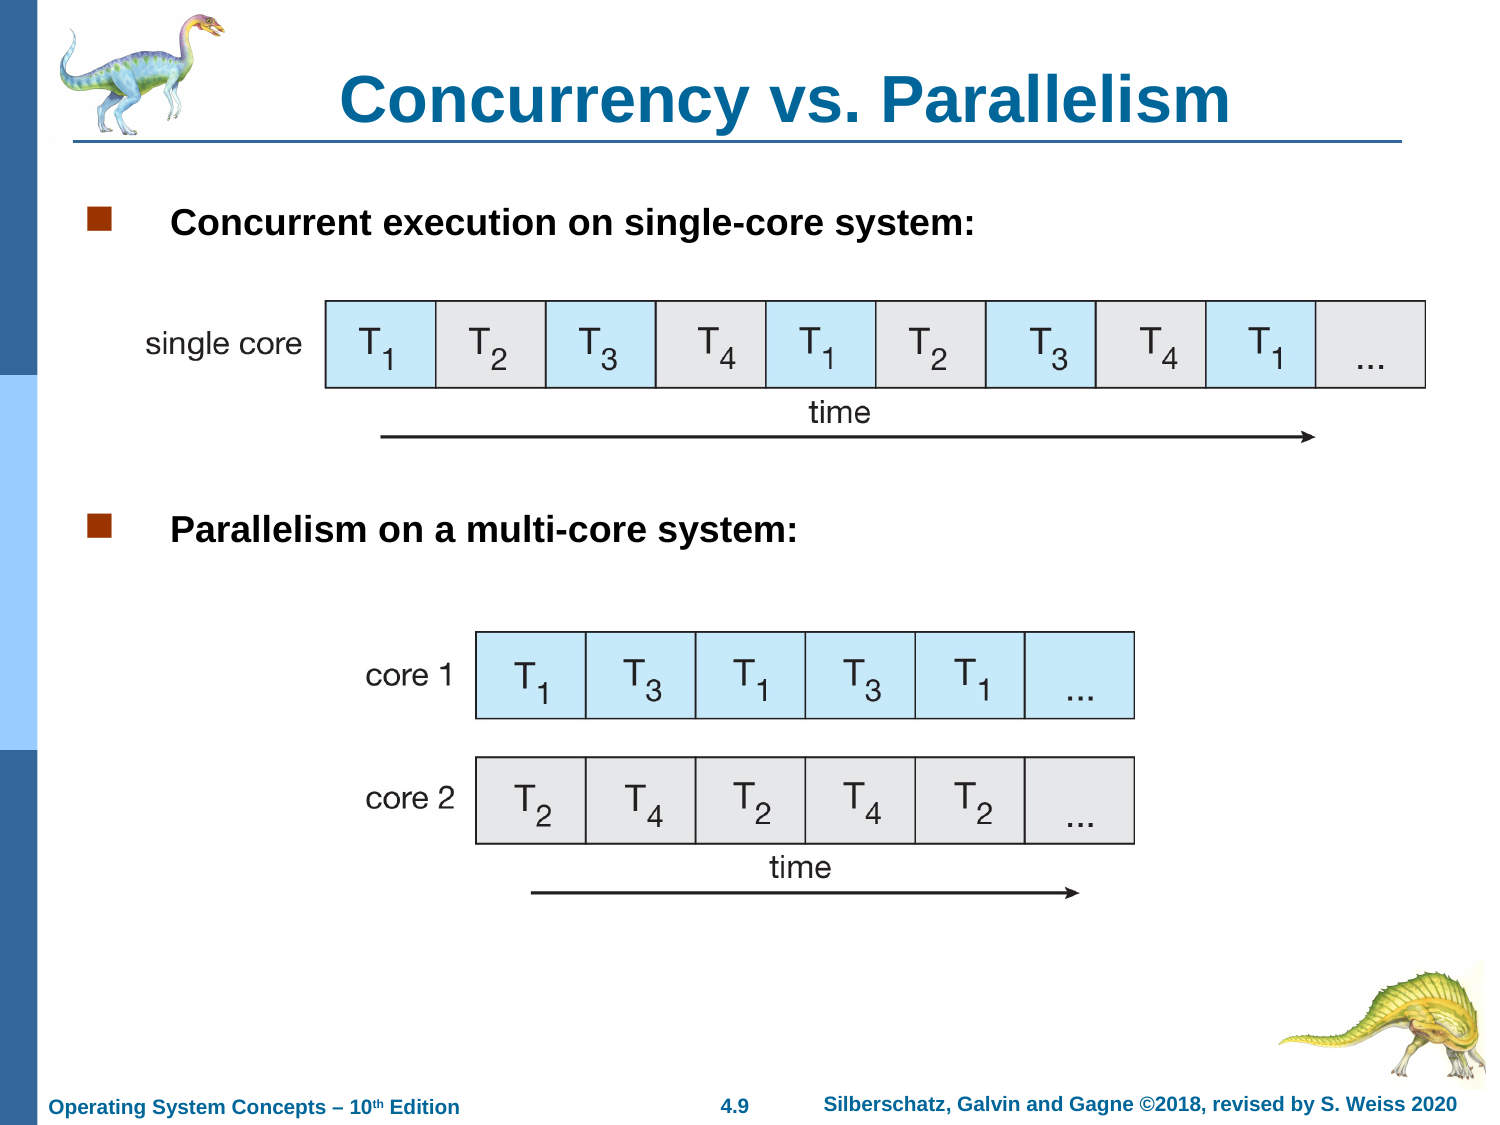

# Concurrency vs. Parallelism
Concurrent execution on single-core system:
Parallelism on a multi-core system: